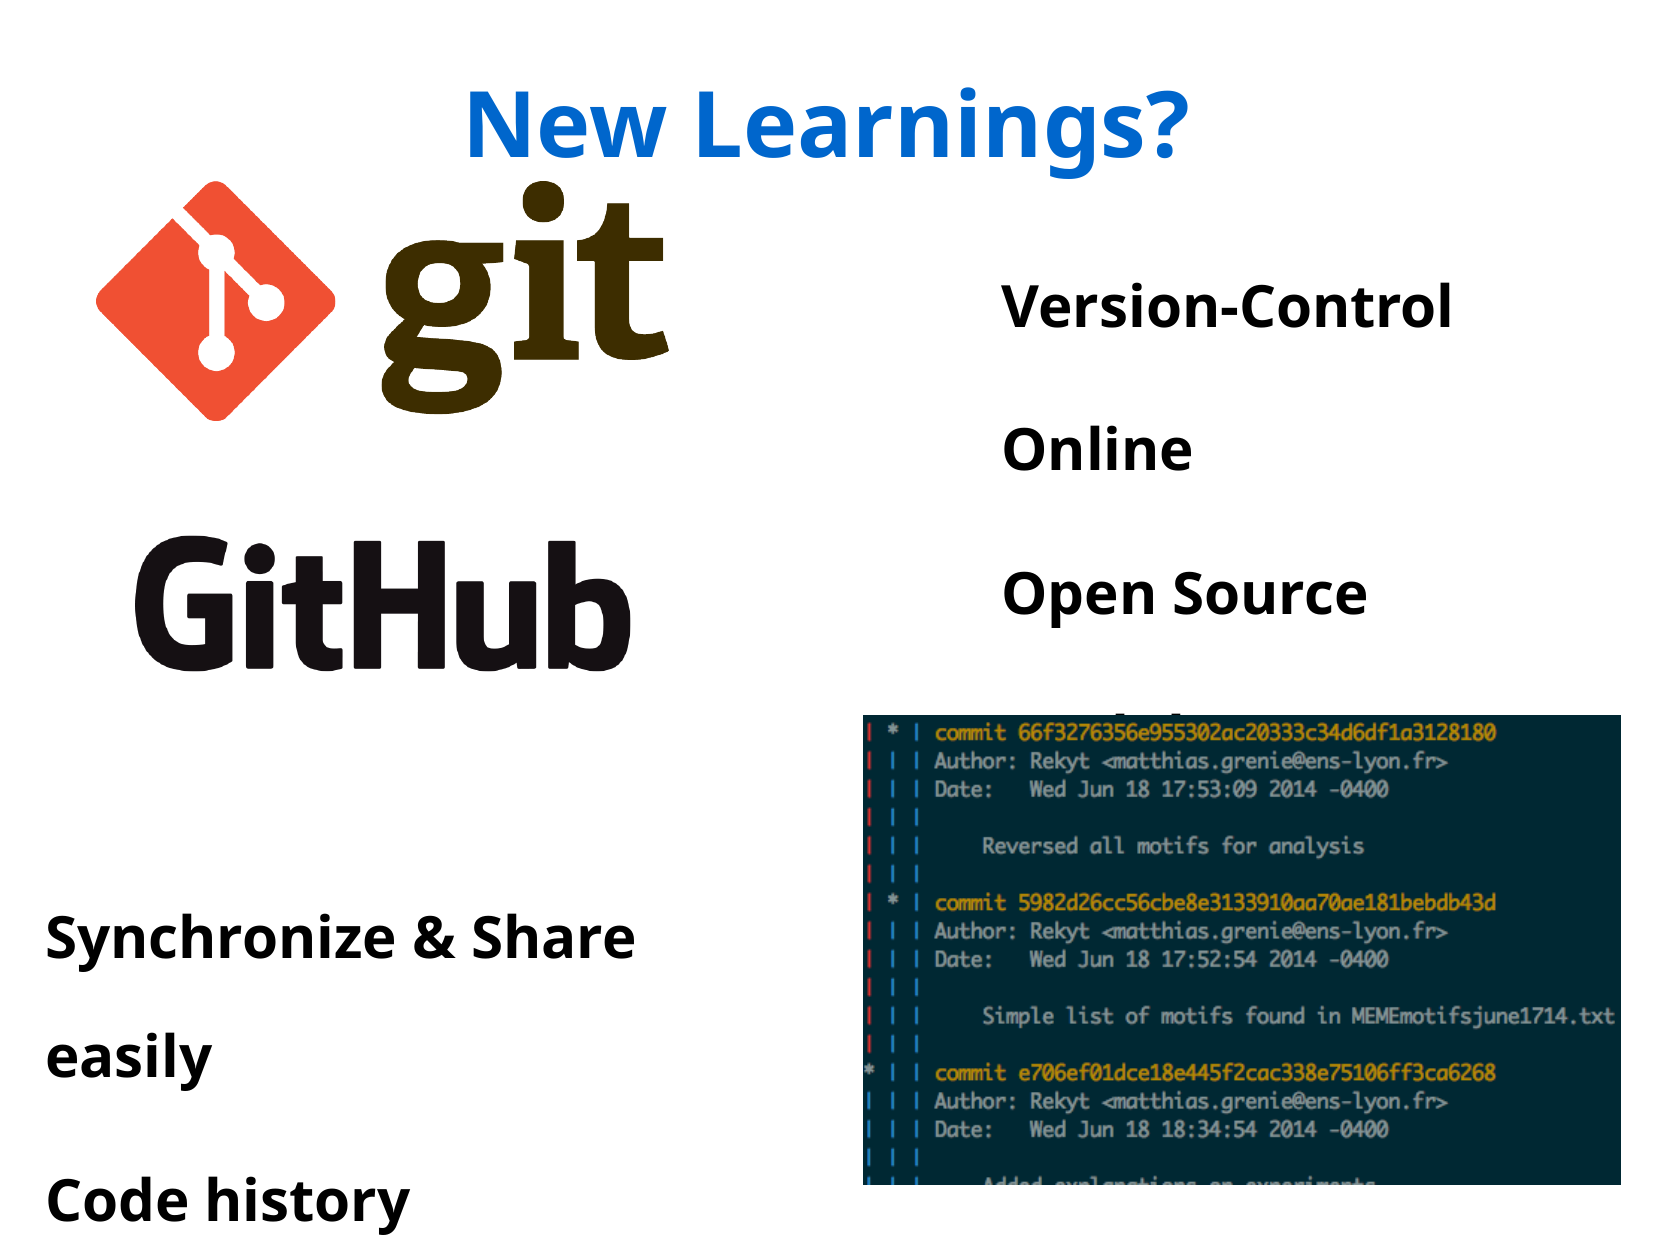

New Learnings?
Version-Control
Online
Open Source
Modular
Synchronize & Share easily
Code history
14